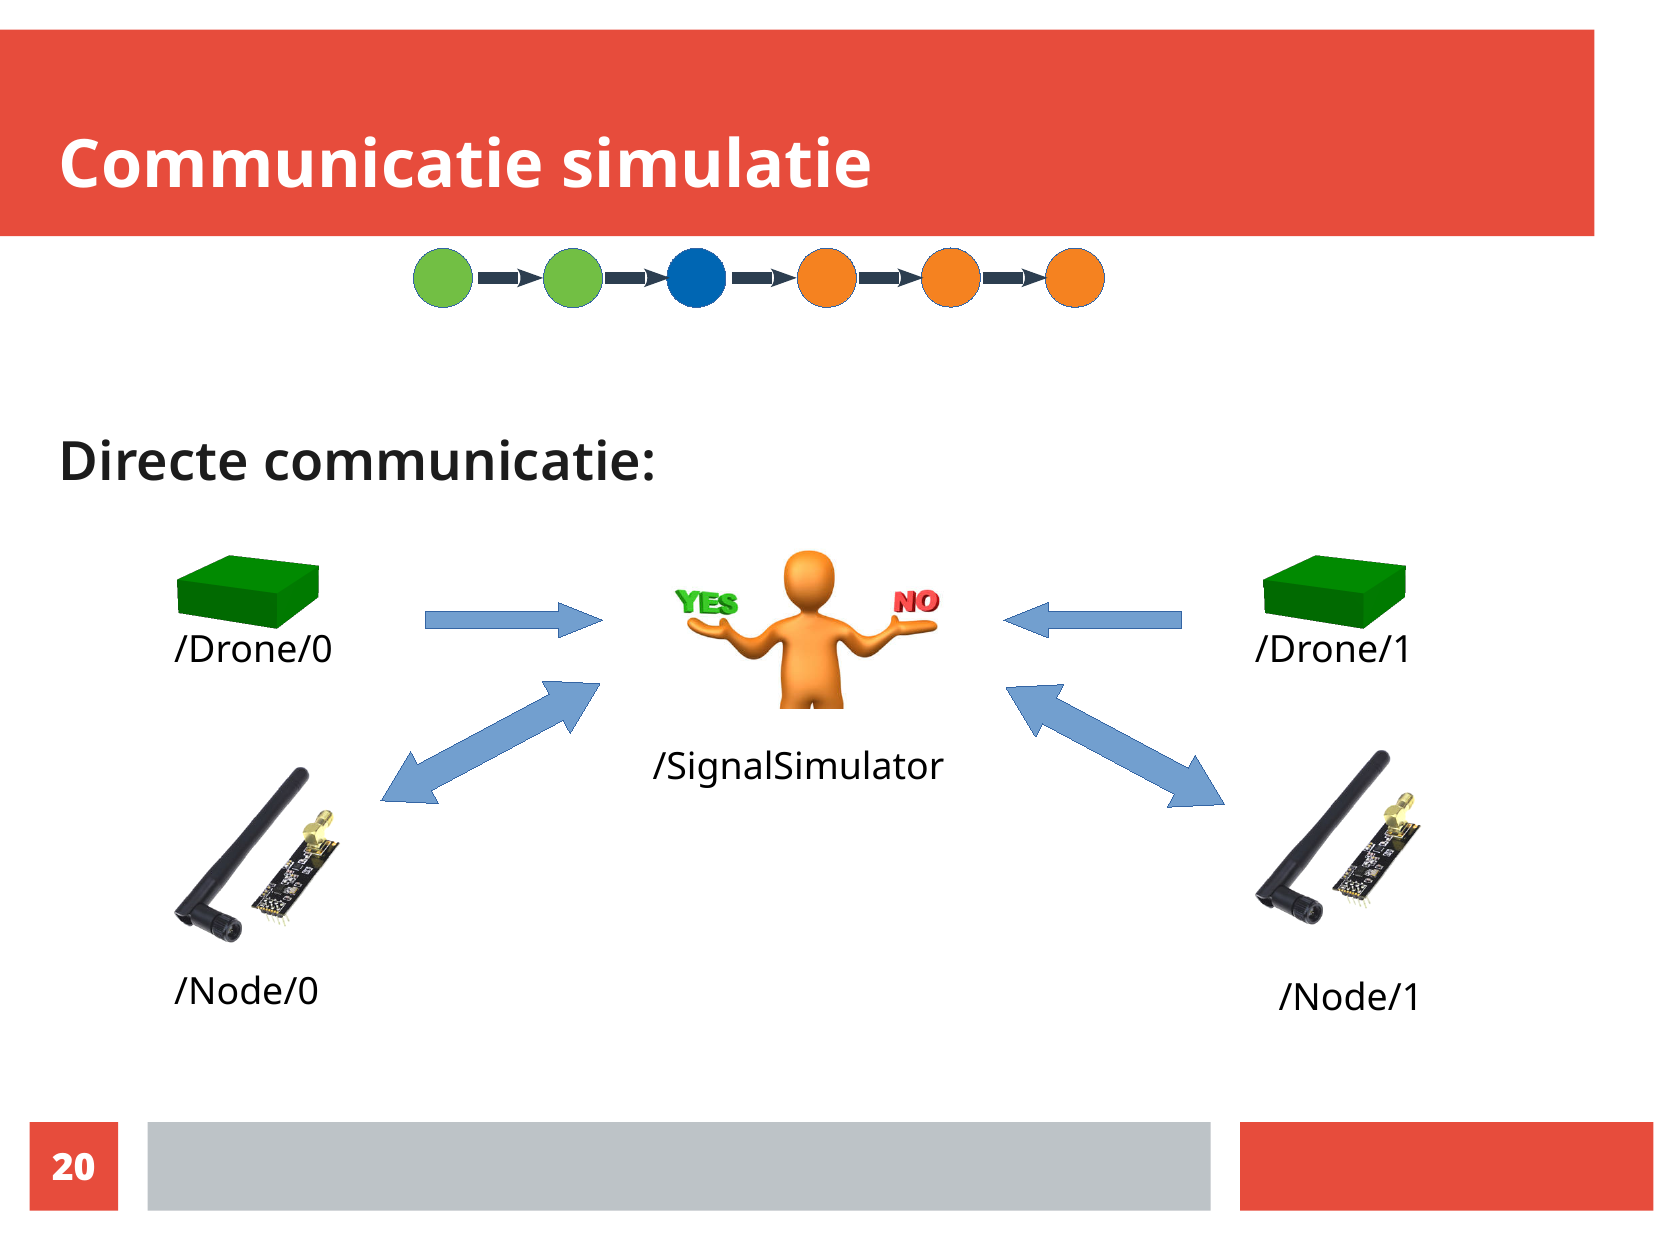

# Communicatie simulatie
Directe communicatie:
/Drone/0
/Drone/1
/SignalSimulator
/Node/0
/Node/1
20